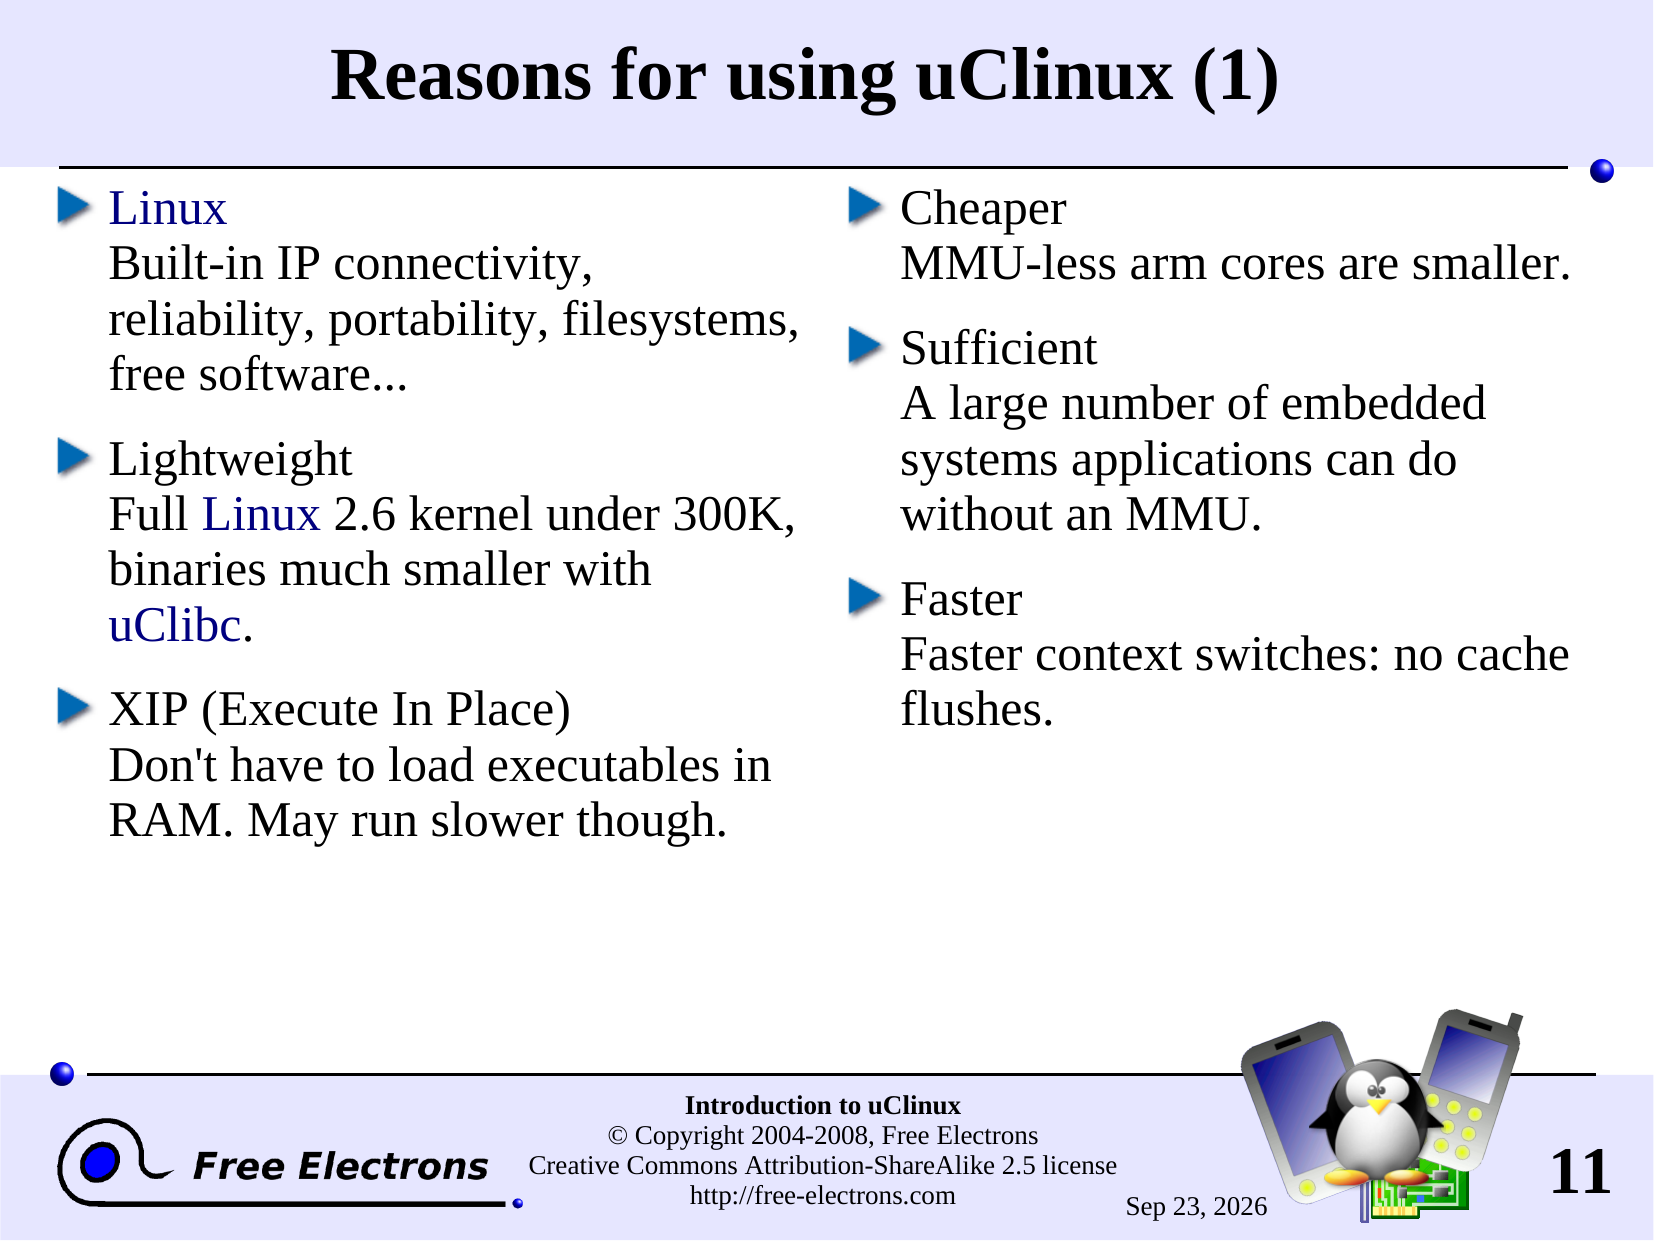

# Reasons for using uClinux (1)
Linux
Built-in IP connectivity, reliability, portability, filesystems, free software...
Lightweight
Full Linux 2.6 kernel under 300K, binaries much smaller with uClibc.
XIP (Execute In Place)
Don't have to load executables in RAM. May run slower though.
Cheaper
MMU-less arm cores are smaller.
Sufficient
A large number of embedded systems applications can do without an MMU.
Faster
Faster context switches: no cache flushes.